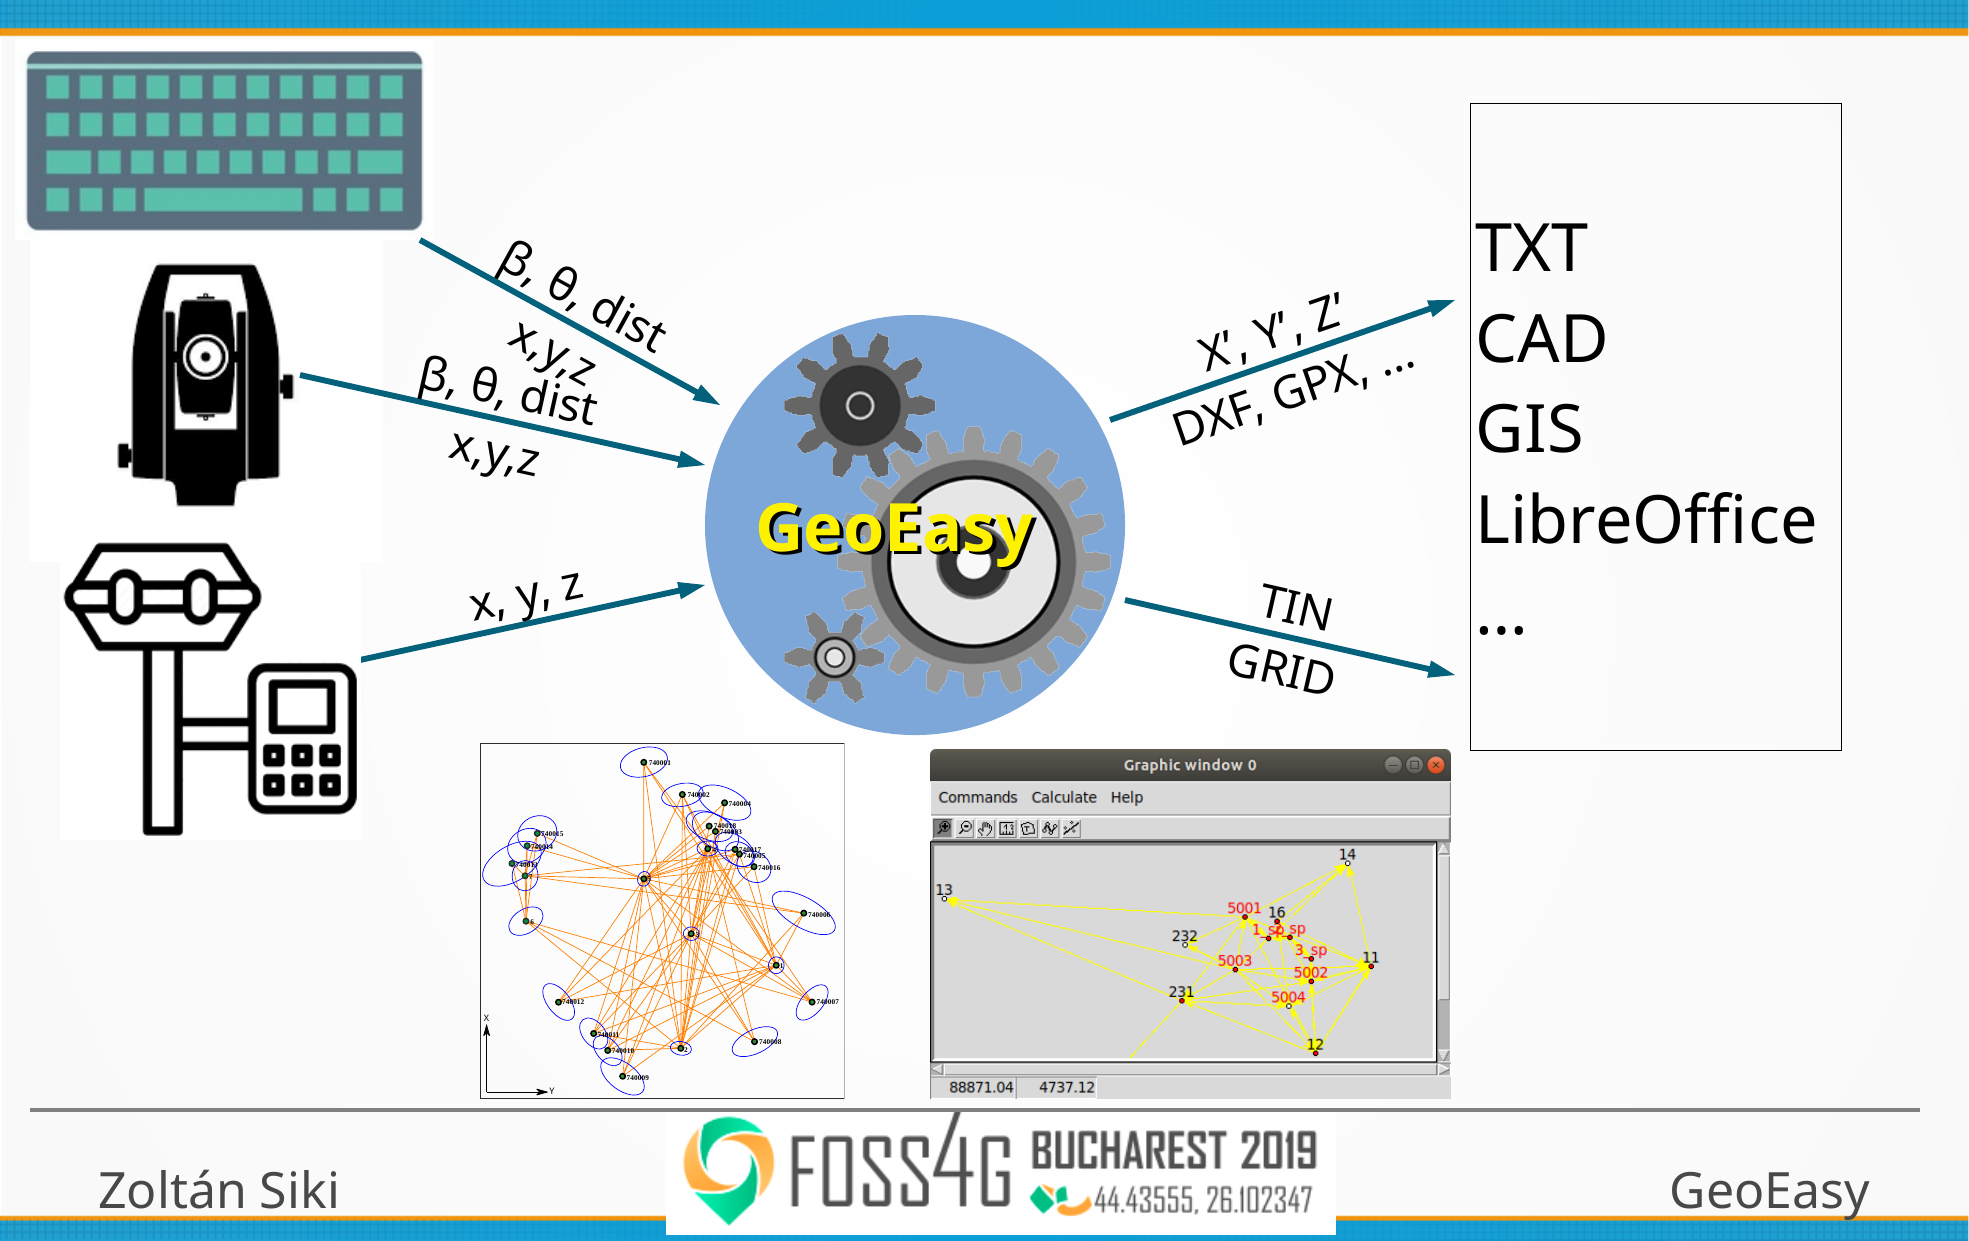

TXT
CAD
GIS
LibreOffice
…
β, θ, dist
x,y,z
X’, Y’, Z’
DXF, GPX, …
β, θ, dist
x,y,z
GeoEasy
x, y, z
TIN
GRID
GeoEasy